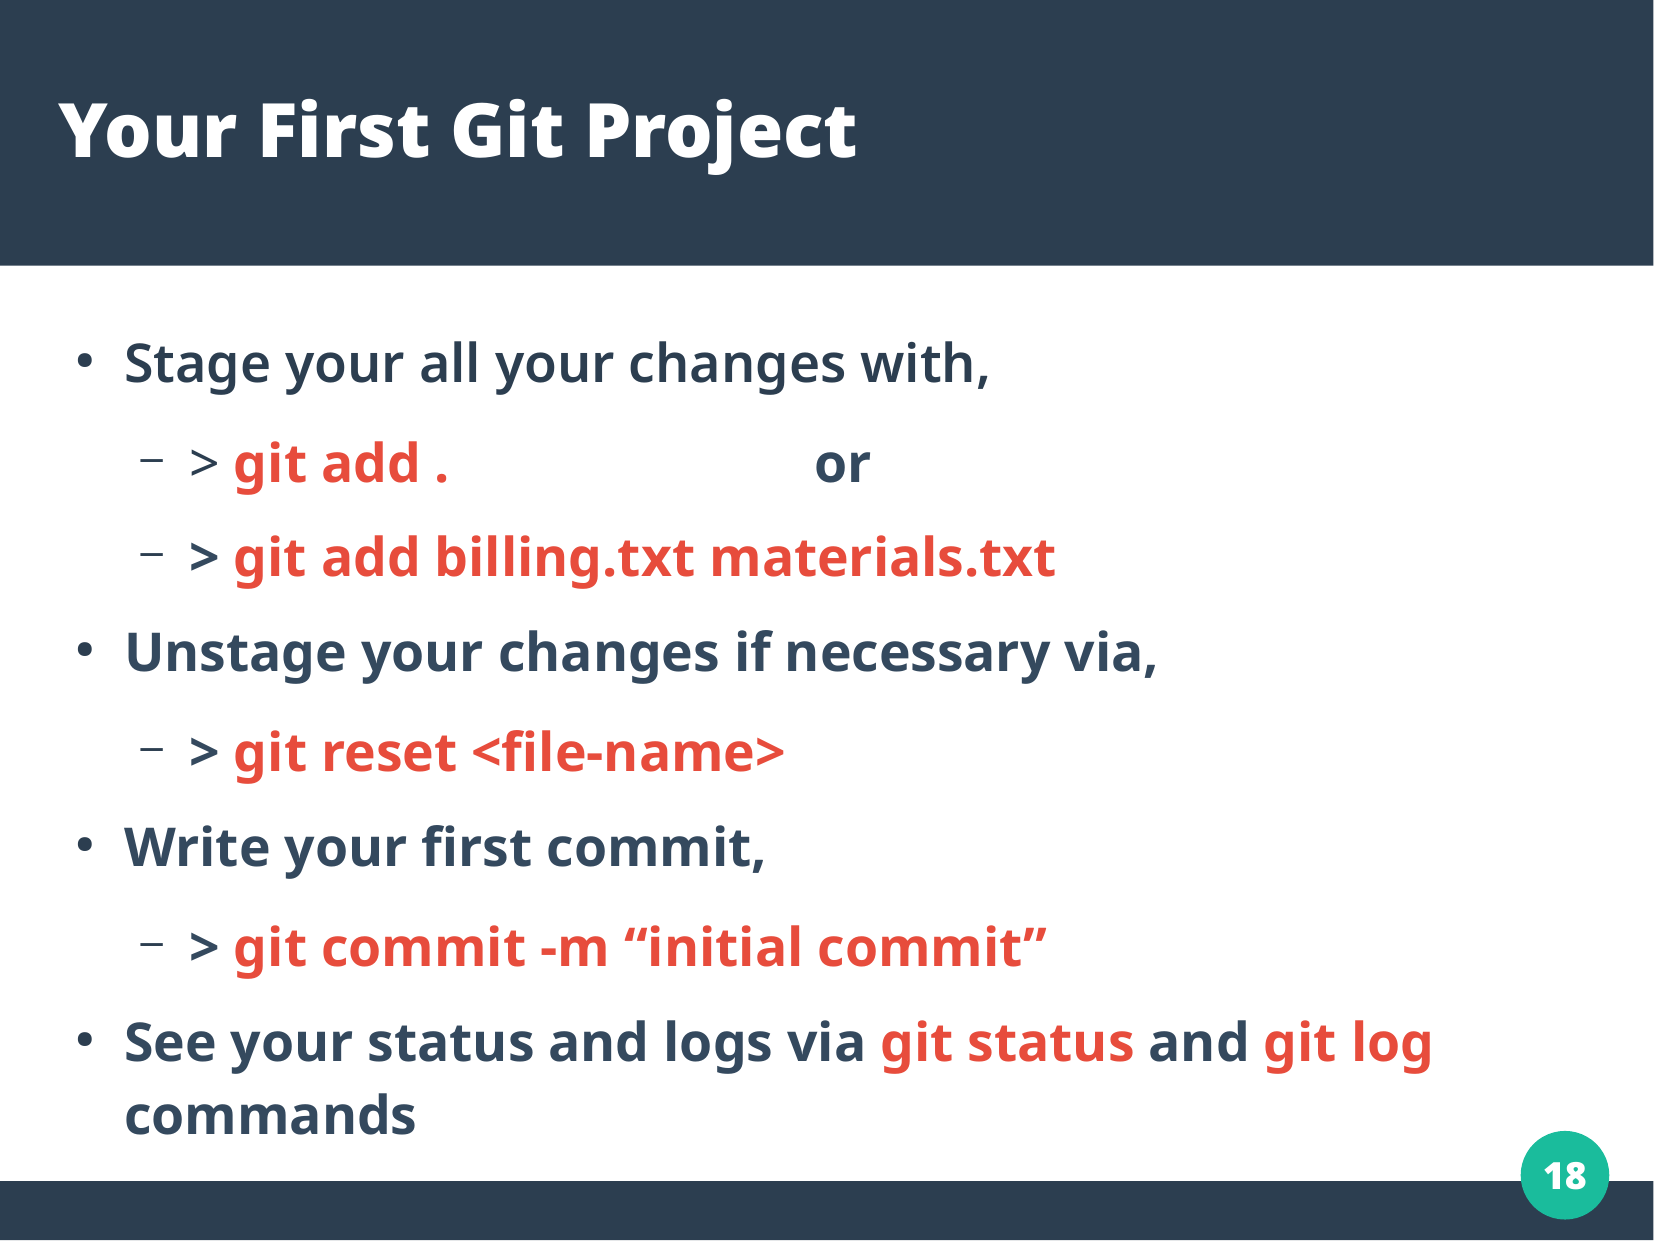

# Your First Git Project
Stage your all your changes with,
> git add . or
> git add billing.txt materials.txt
Unstage your changes if necessary via,
> git reset <file-name>
Write your first commit,
> git commit -m “initial commit”
See your status and logs via git status and git log commands
18